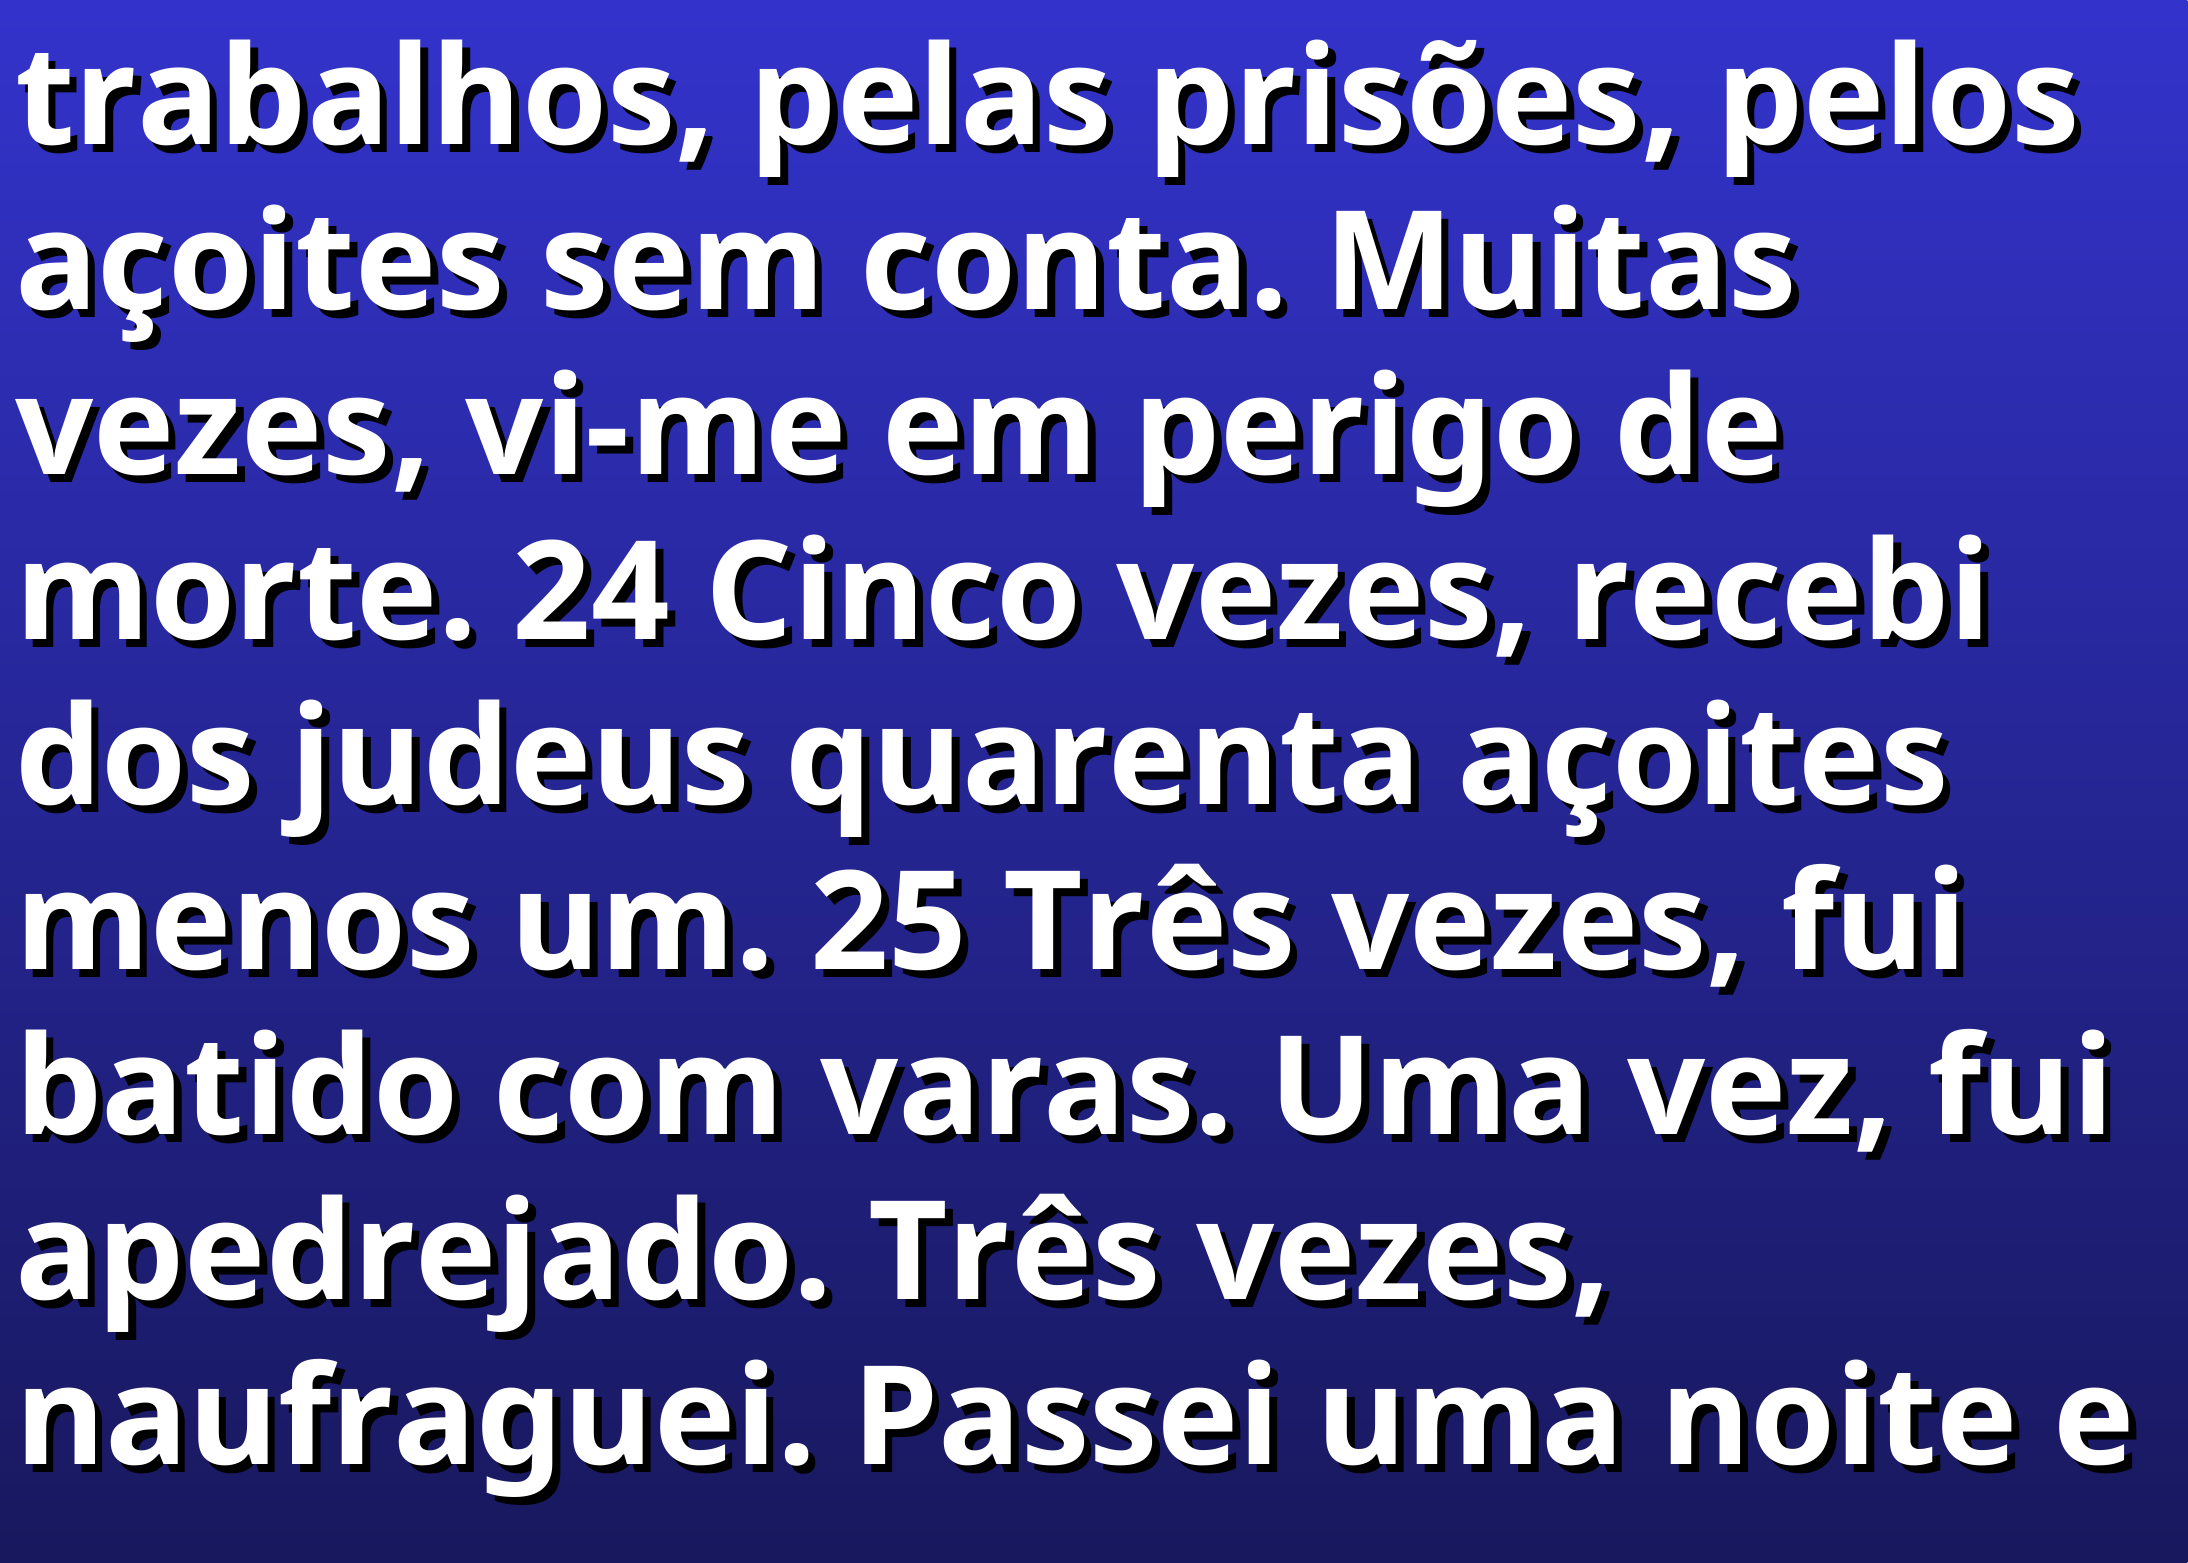

trabalhos, pelas prisões, pelos açoites sem conta. Muitas vezes, vi-me em perigo de morte. 24 Cinco vezes, recebi dos judeus quarenta açoites menos um. 25 Três vezes, fui batido com varas. Uma vez, fui apedrejado. Três vezes, naufraguei. Passei uma noite e